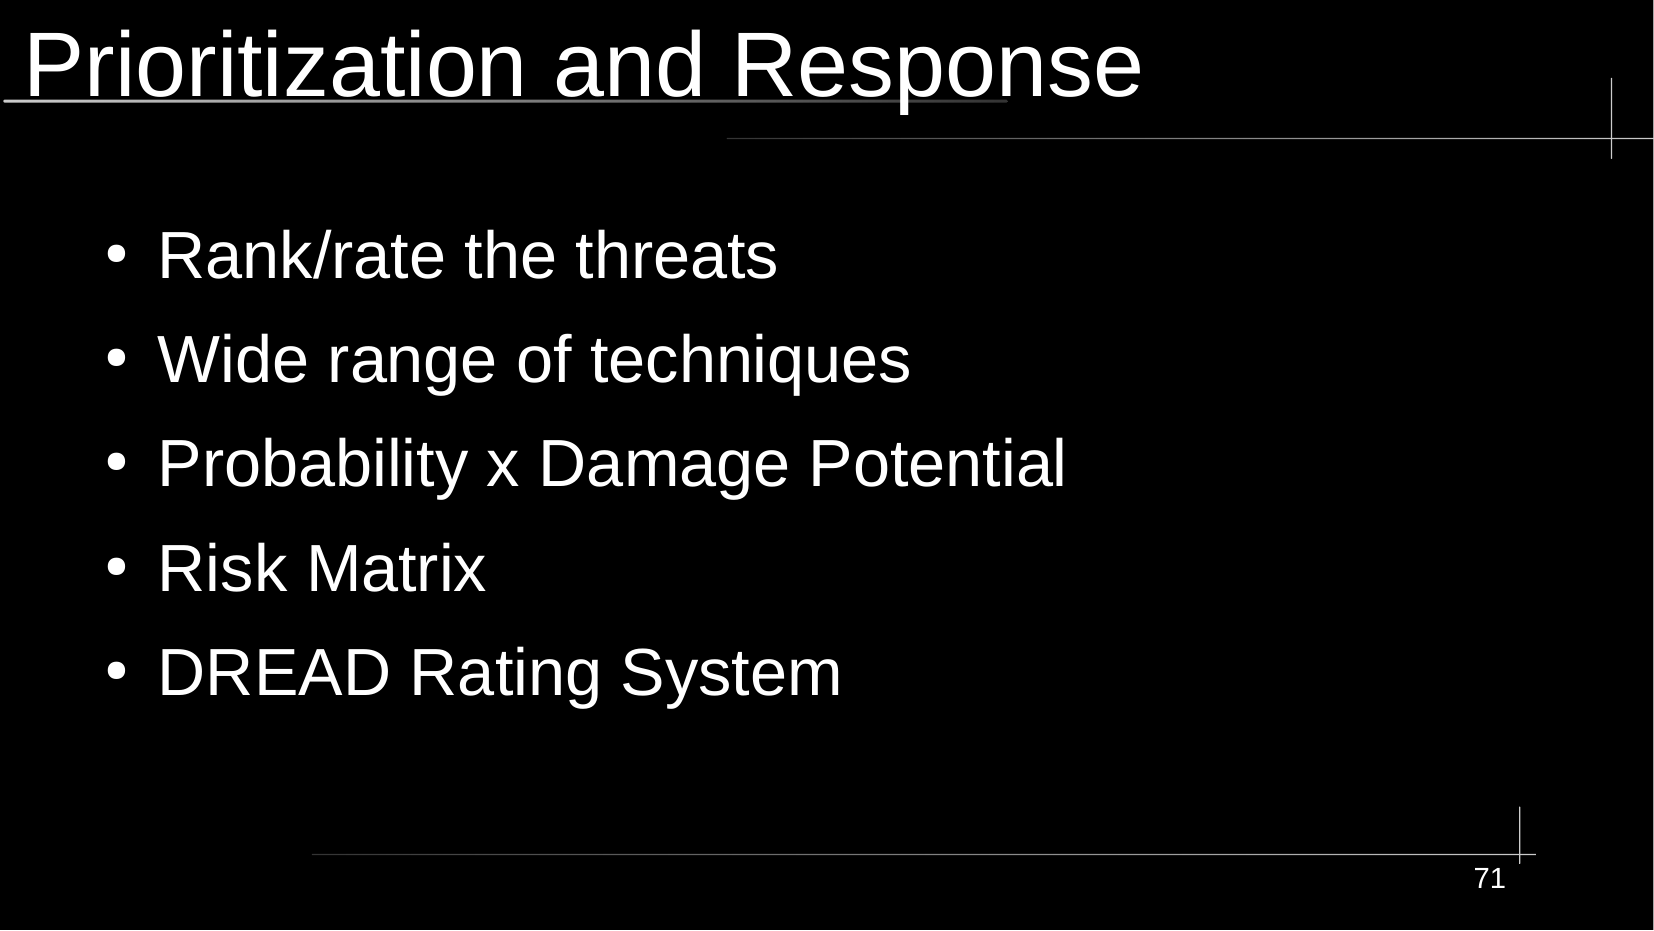

# Prioritization and Response
Rank/rate the threats
Wide range of techniques
Probability x Damage Potential
Risk Matrix
DREAD Rating System
71